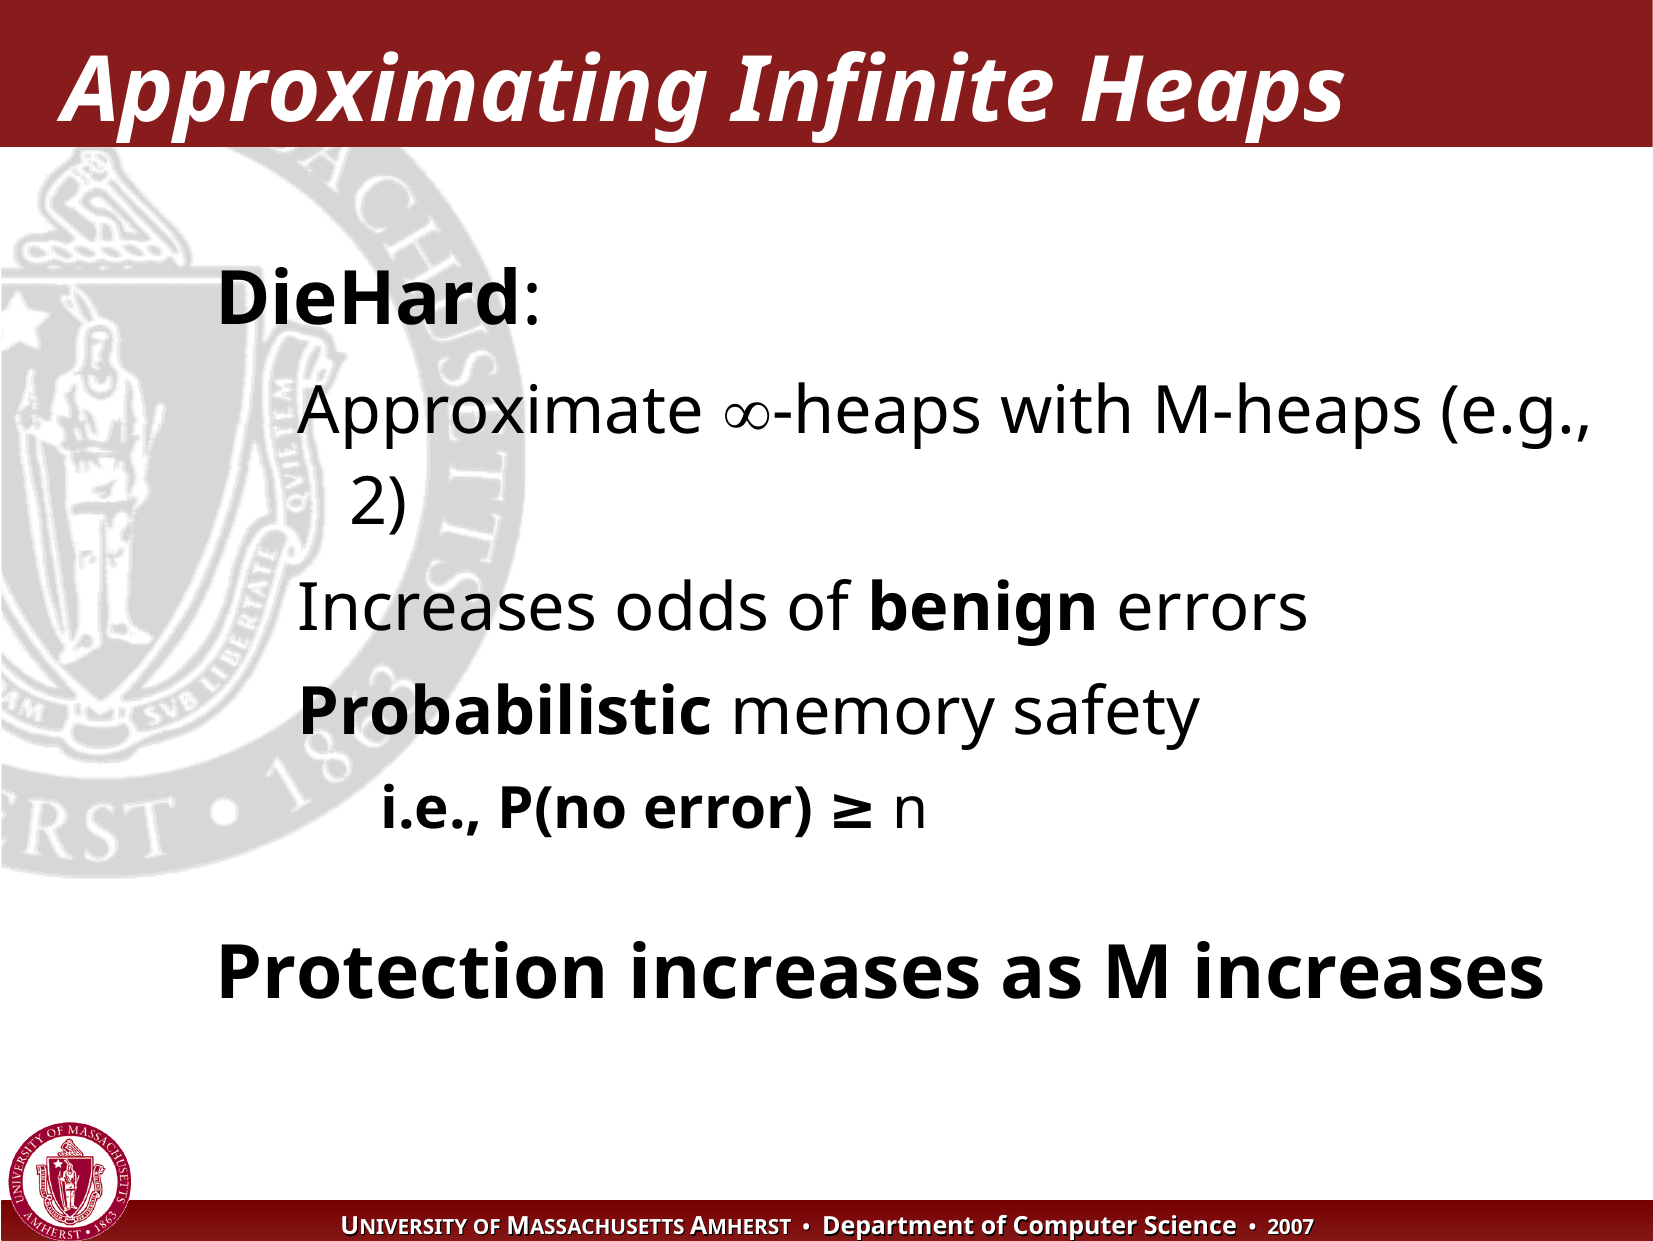

# Approximating Infinite Heaps
DieHard:
Approximate -heaps with M-heaps (e.g., 2)
Increases odds of benign errors
Probabilistic memory safety
i.e., P(no error) ≥ n
Protection increases as M increases